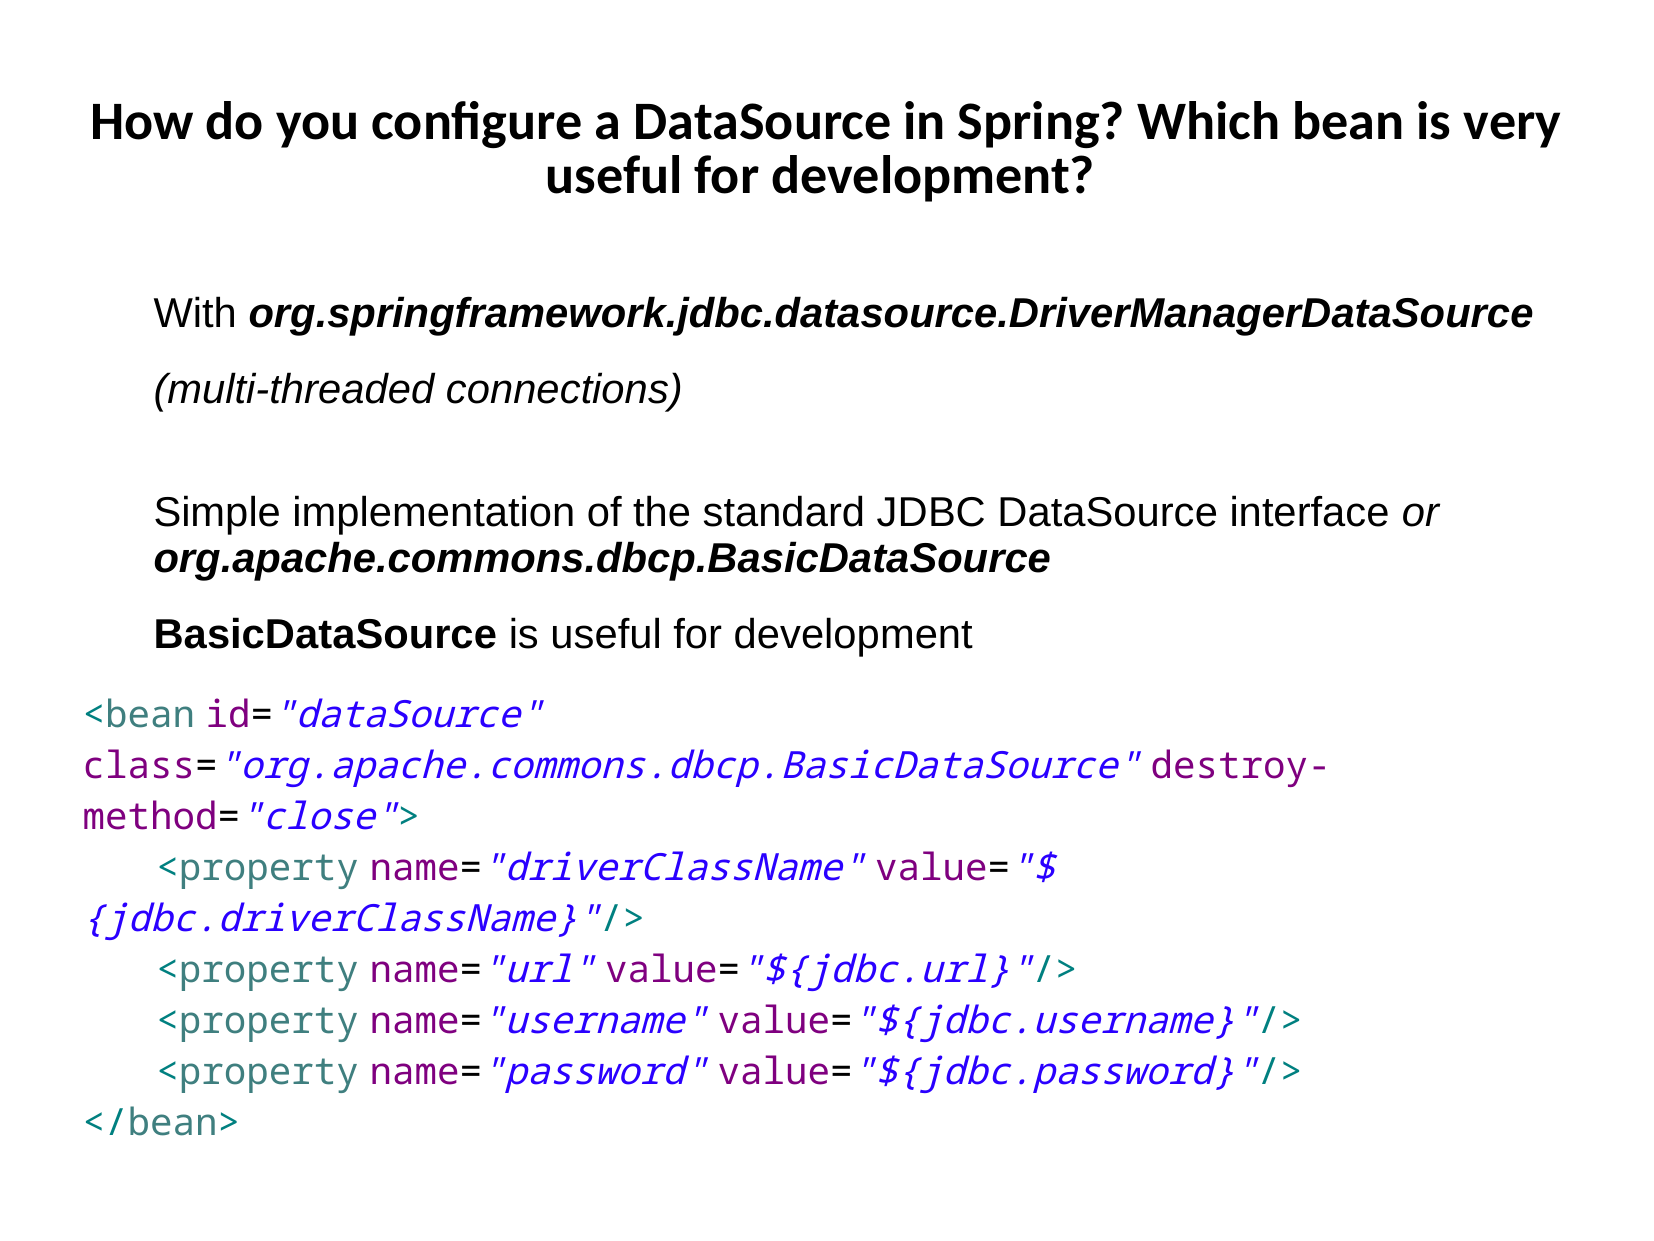

# How do you configure a DataSource in Spring? Which bean is very useful for development?
With org.springframework.jdbc.datasource.DriverManagerDataSource
(multi-threaded connections)
Simple implementation of the standard JDBC DataSource interface or org.apache.commons.dbcp.BasicDataSource
BasicDataSource is useful for development
<bean id="dataSource" class="org.apache.commons.dbcp.BasicDataSource" destroy-method="close">
	<property name="driverClassName" value="${jdbc.driverClassName}"/>
	<property name="url" value="${jdbc.url}"/>
	<property name="username" value="${jdbc.username}"/>
	<property name="password" value="${jdbc.password}"/>
</bean>